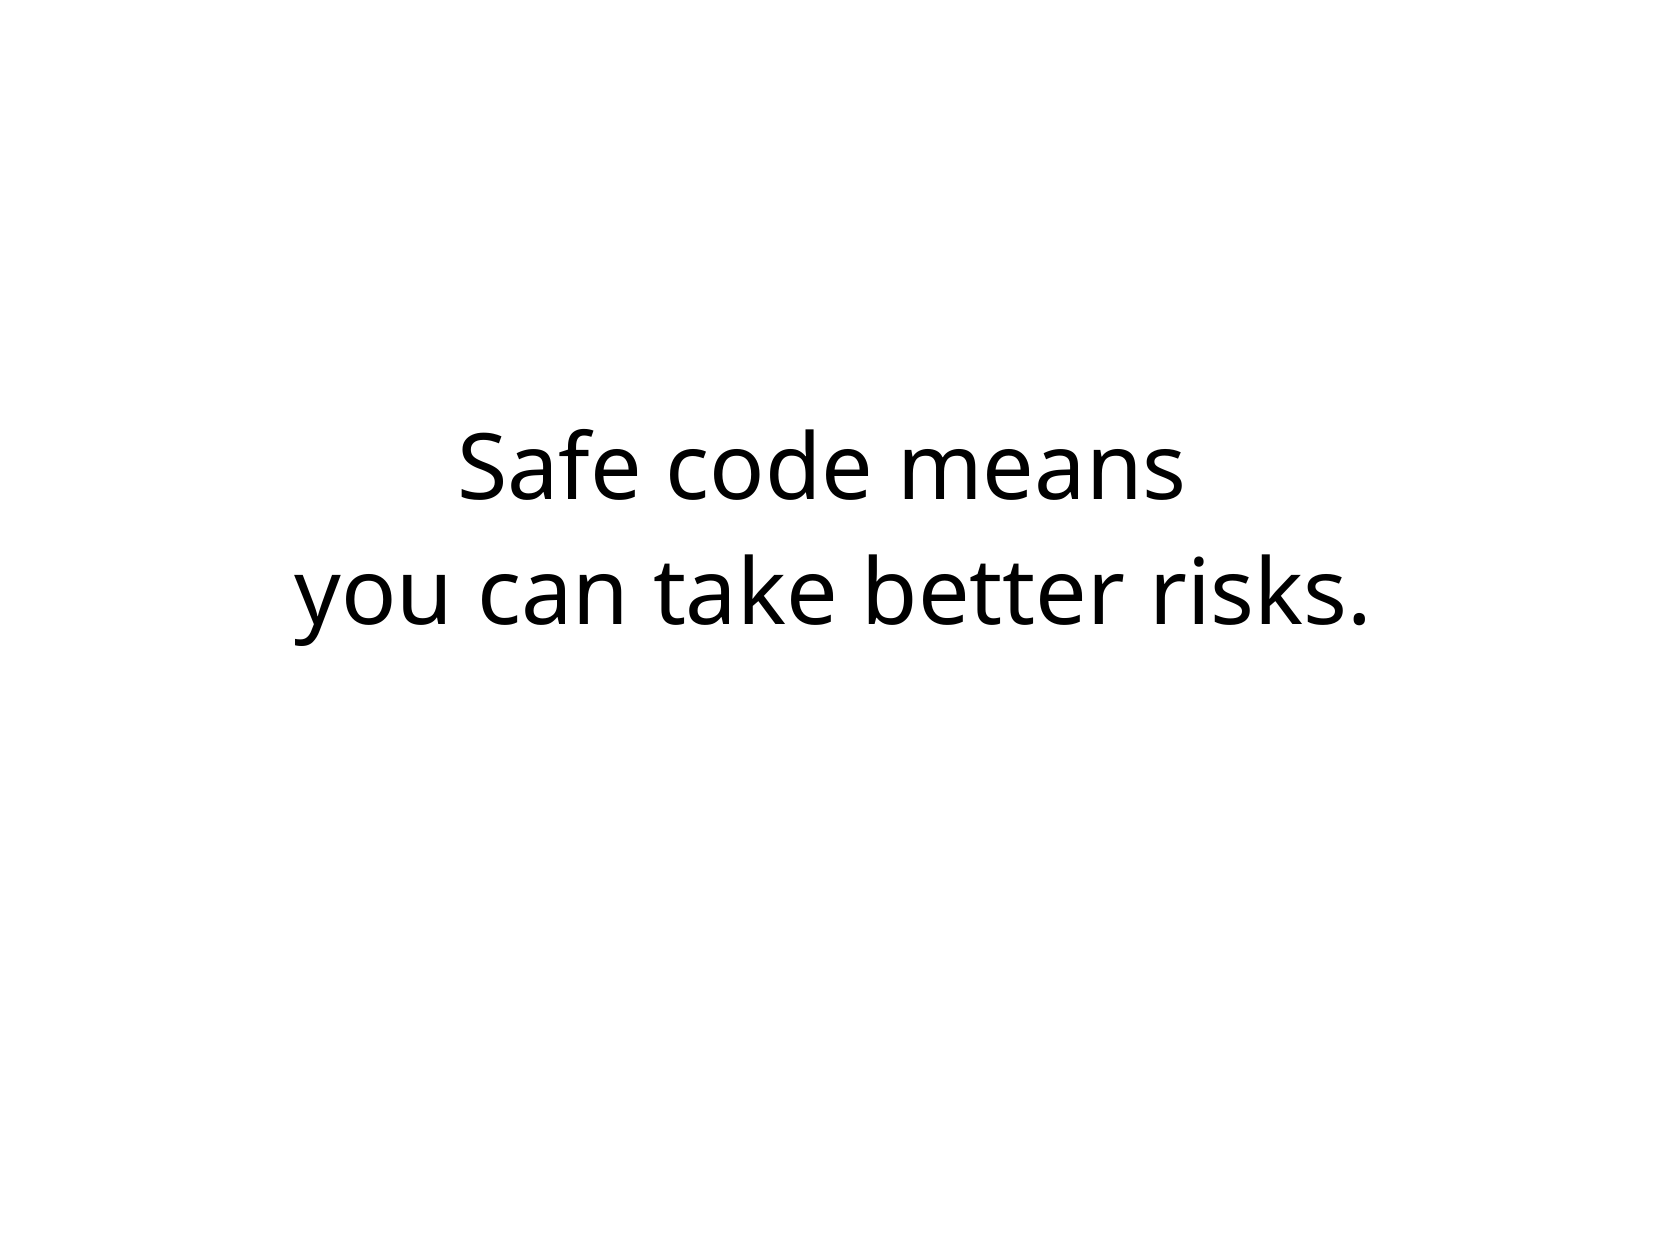

# Safe code means you can take better risks.